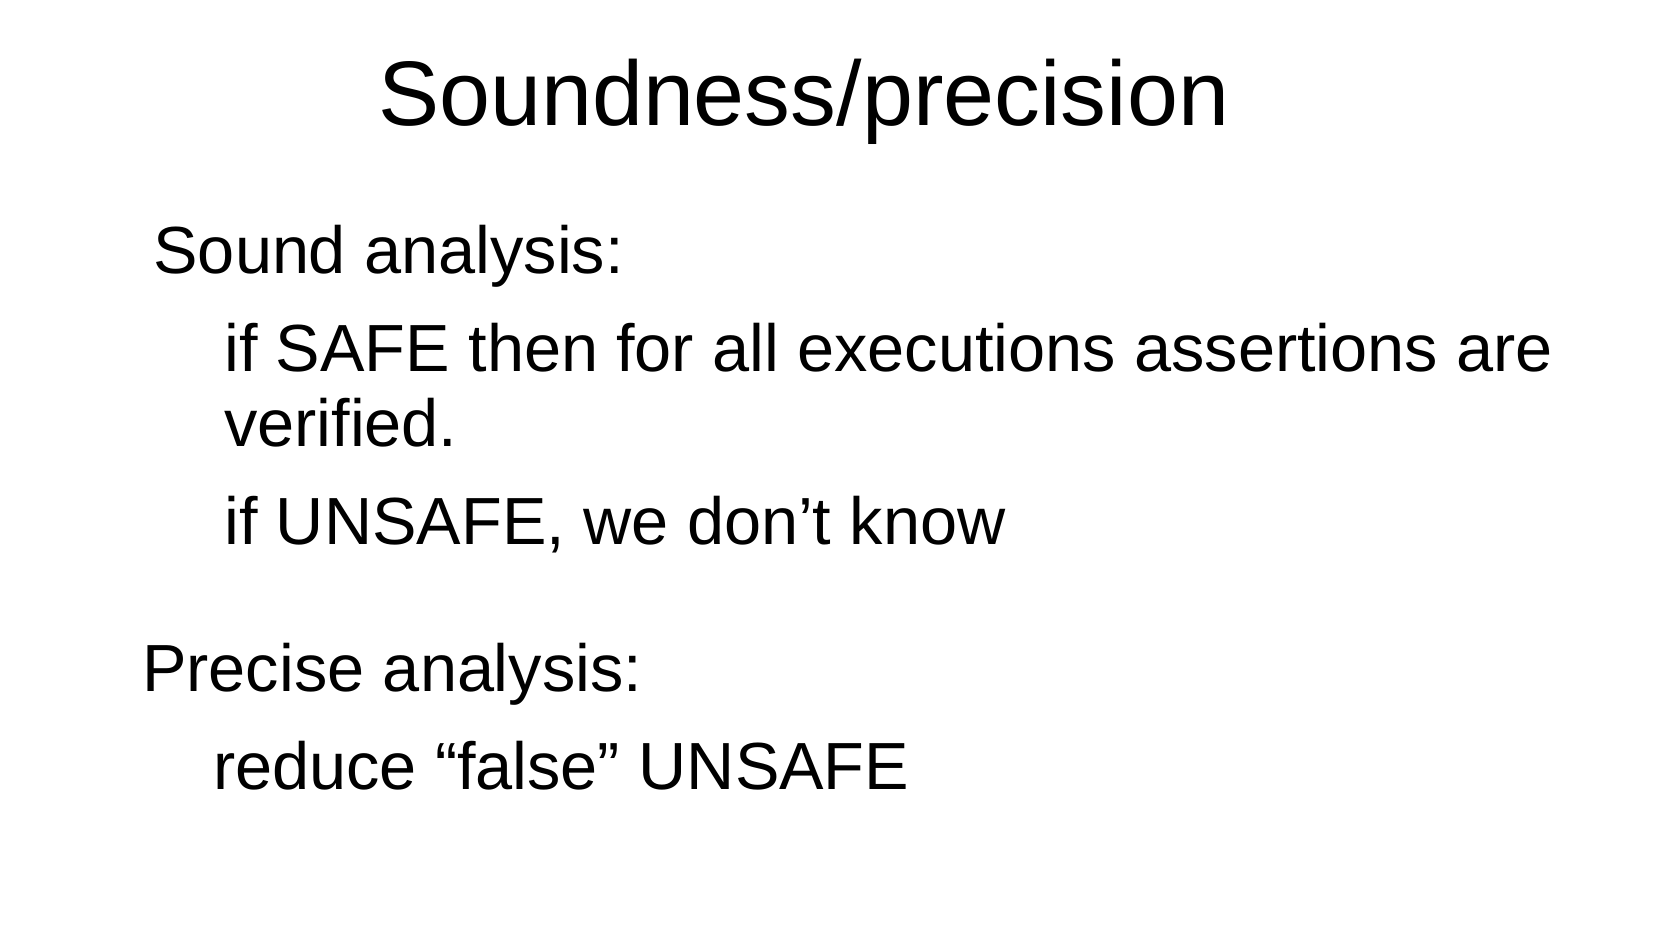

Soundness/precision
# Sound analysis:
if SAFE then for all executions assertions are verified.
if UNSAFE, we don’t know
Precise analysis:
reduce “false” UNSAFE